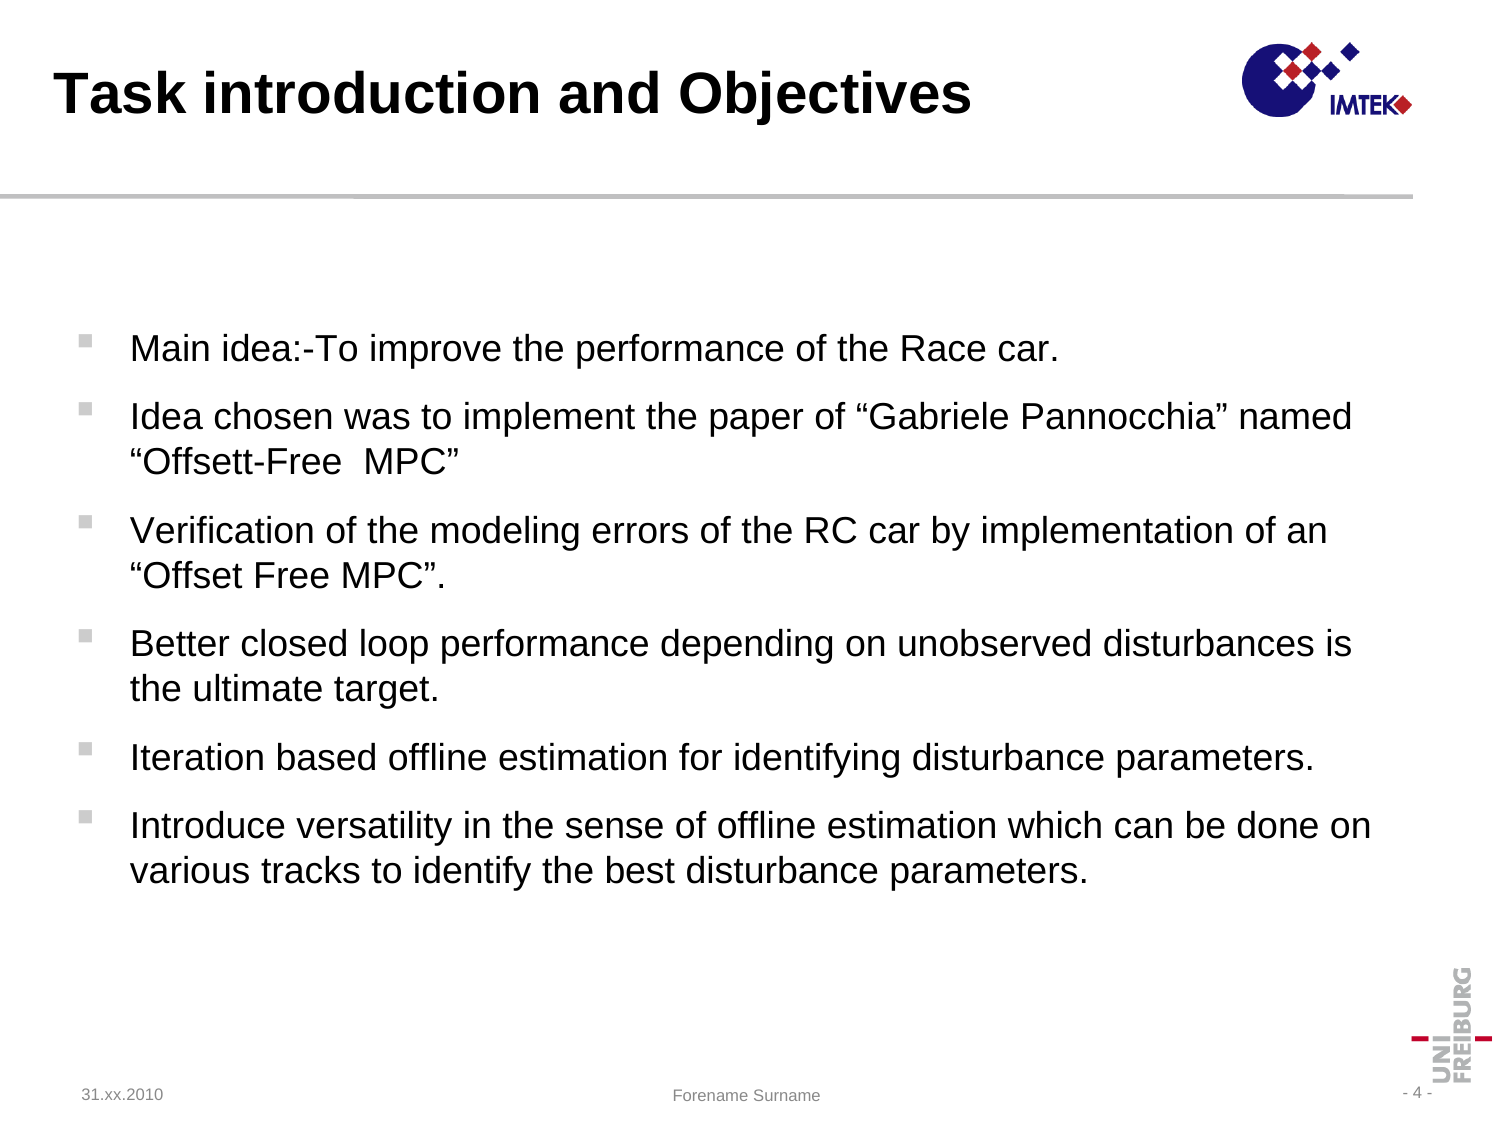

Task introduction and Objectives
Main idea:-To improve the performance of the Race car.
Idea chosen was to implement the paper of “Gabriele Pannocchia” named “Offsett-Free MPC”
Verification of the modeling errors of the RC car by implementation of an “Offset Free MPC”.
Better closed loop performance depending on unobserved disturbances is the ultimate target.
Iteration based offline estimation for identifying disturbance parameters.
Introduce versatility in the sense of offline estimation which can be done on various tracks to identify the best disturbance parameters.
 31.xx.2010
Forename Surname